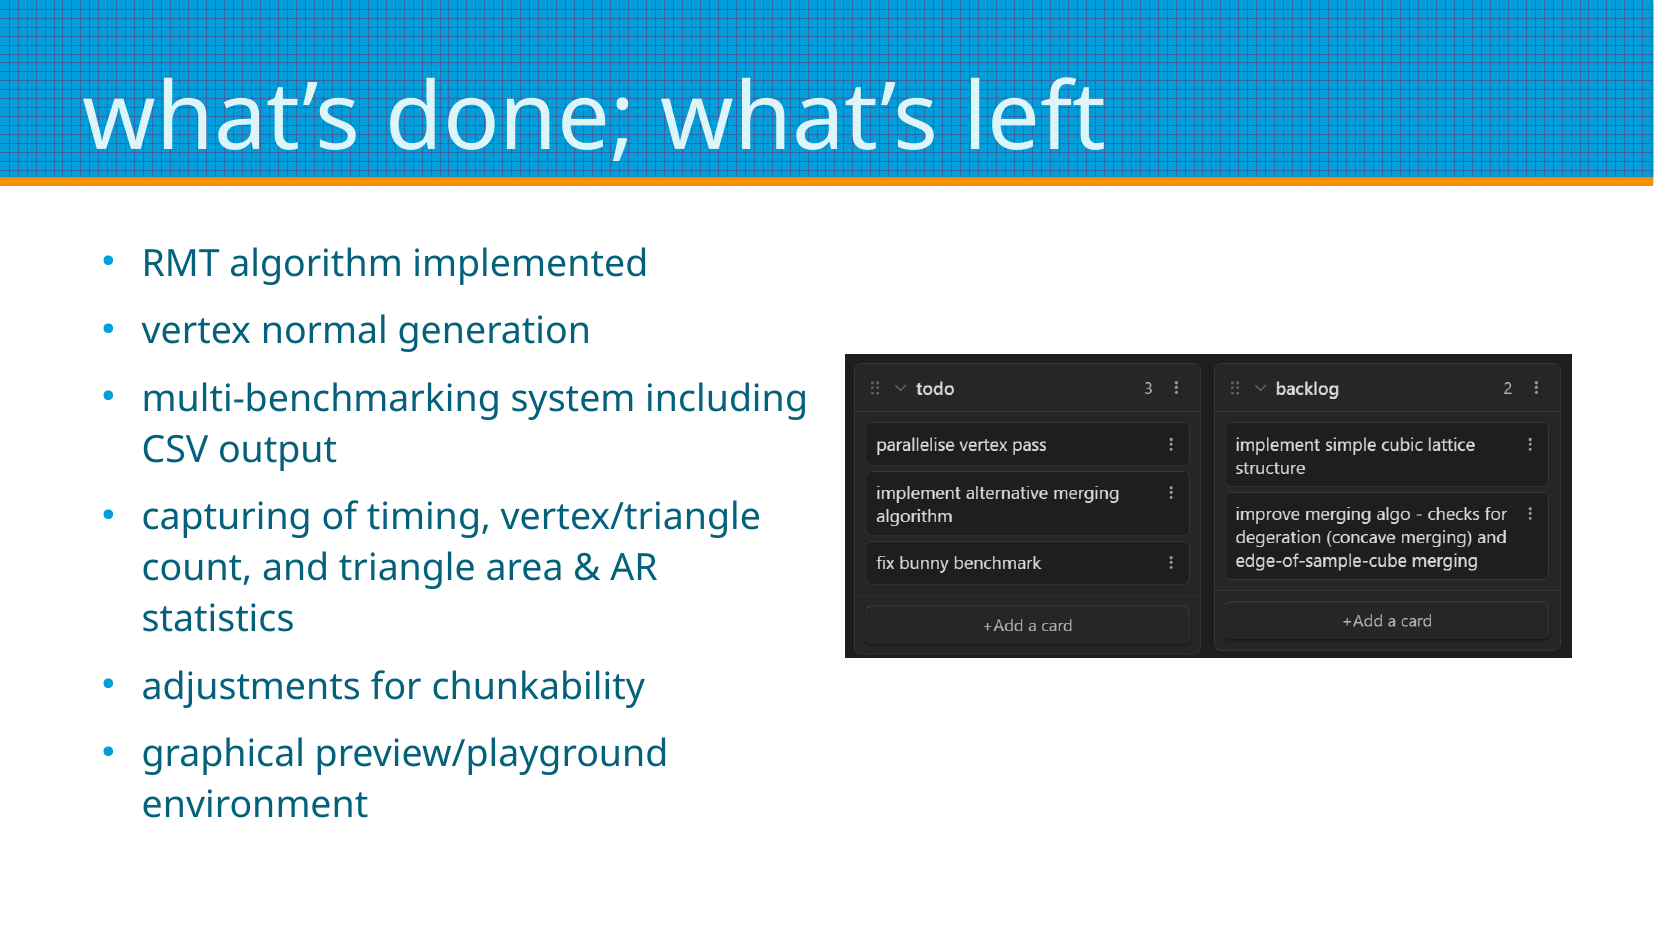

# what’s done; what’s left
RMT algorithm implemented
vertex normal generation
multi-benchmarking system including CSV output
capturing of timing, vertex/triangle count, and triangle area & AR statistics
adjustments for chunkability
graphical preview/playground environment